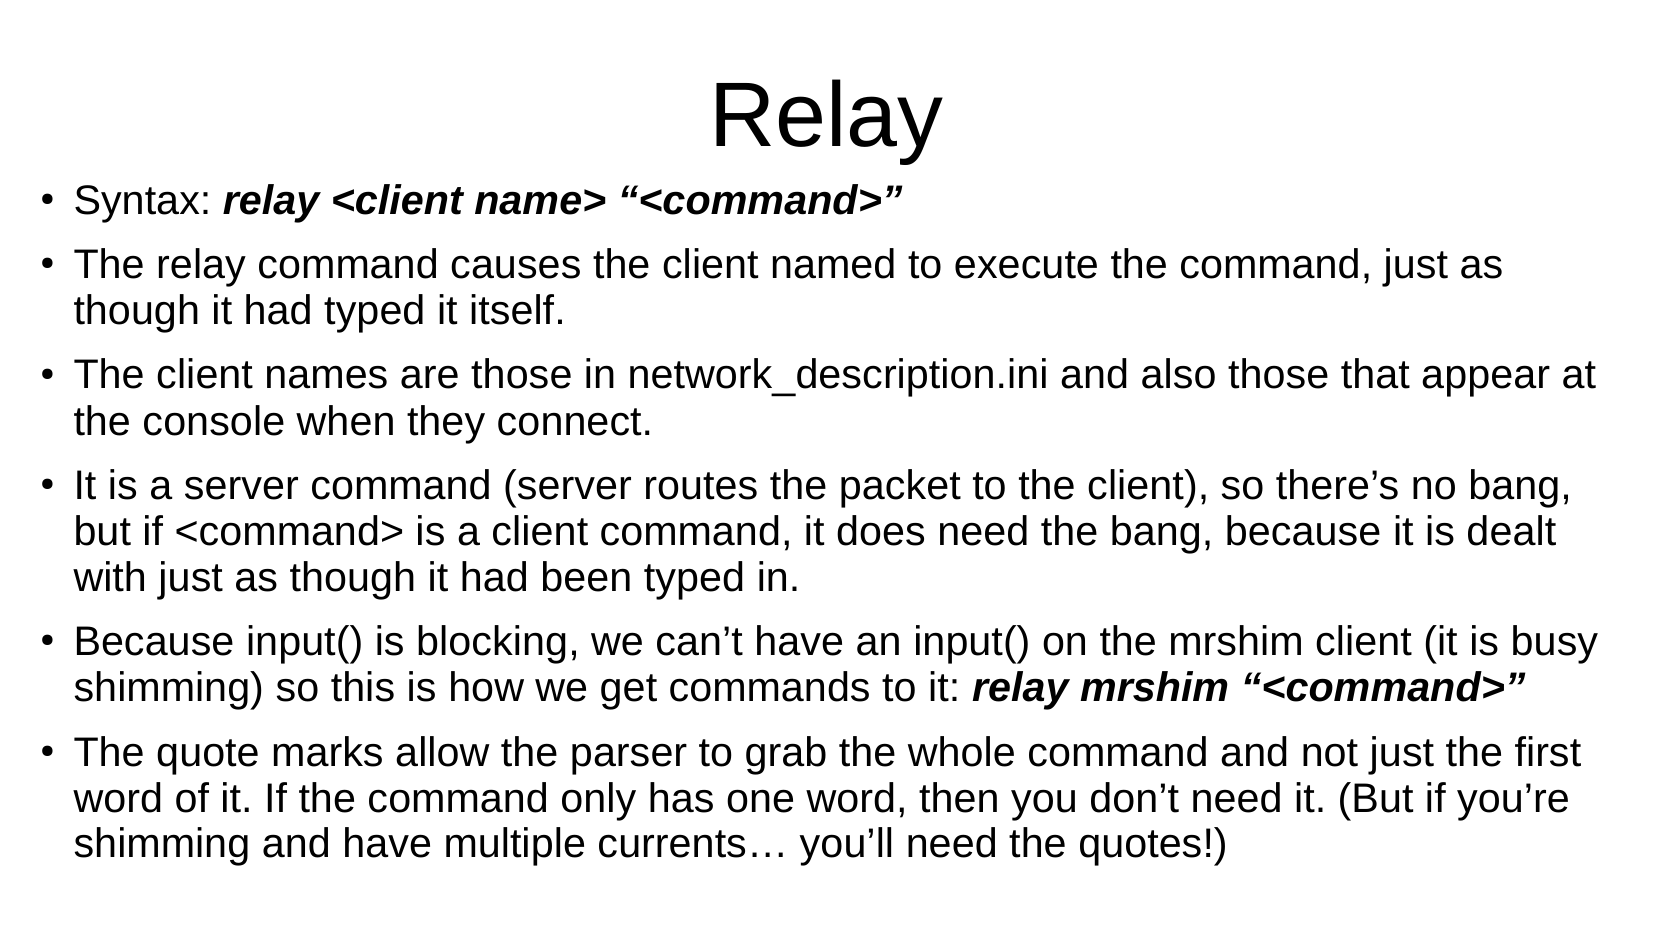

# Relay
Syntax: relay <client name> “<command>”
The relay command causes the client named to execute the command, just as though it had typed it itself.
The client names are those in network_description.ini and also those that appear at the console when they connect.
It is a server command (server routes the packet to the client), so there’s no bang, but if <command> is a client command, it does need the bang, because it is dealt with just as though it had been typed in.
Because input() is blocking, we can’t have an input() on the mrshim client (it is busy shimming) so this is how we get commands to it: relay mrshim “<command>”
The quote marks allow the parser to grab the whole command and not just the first word of it. If the command only has one word, then you don’t need it. (But if you’re shimming and have multiple currents… you’ll need the quotes!)